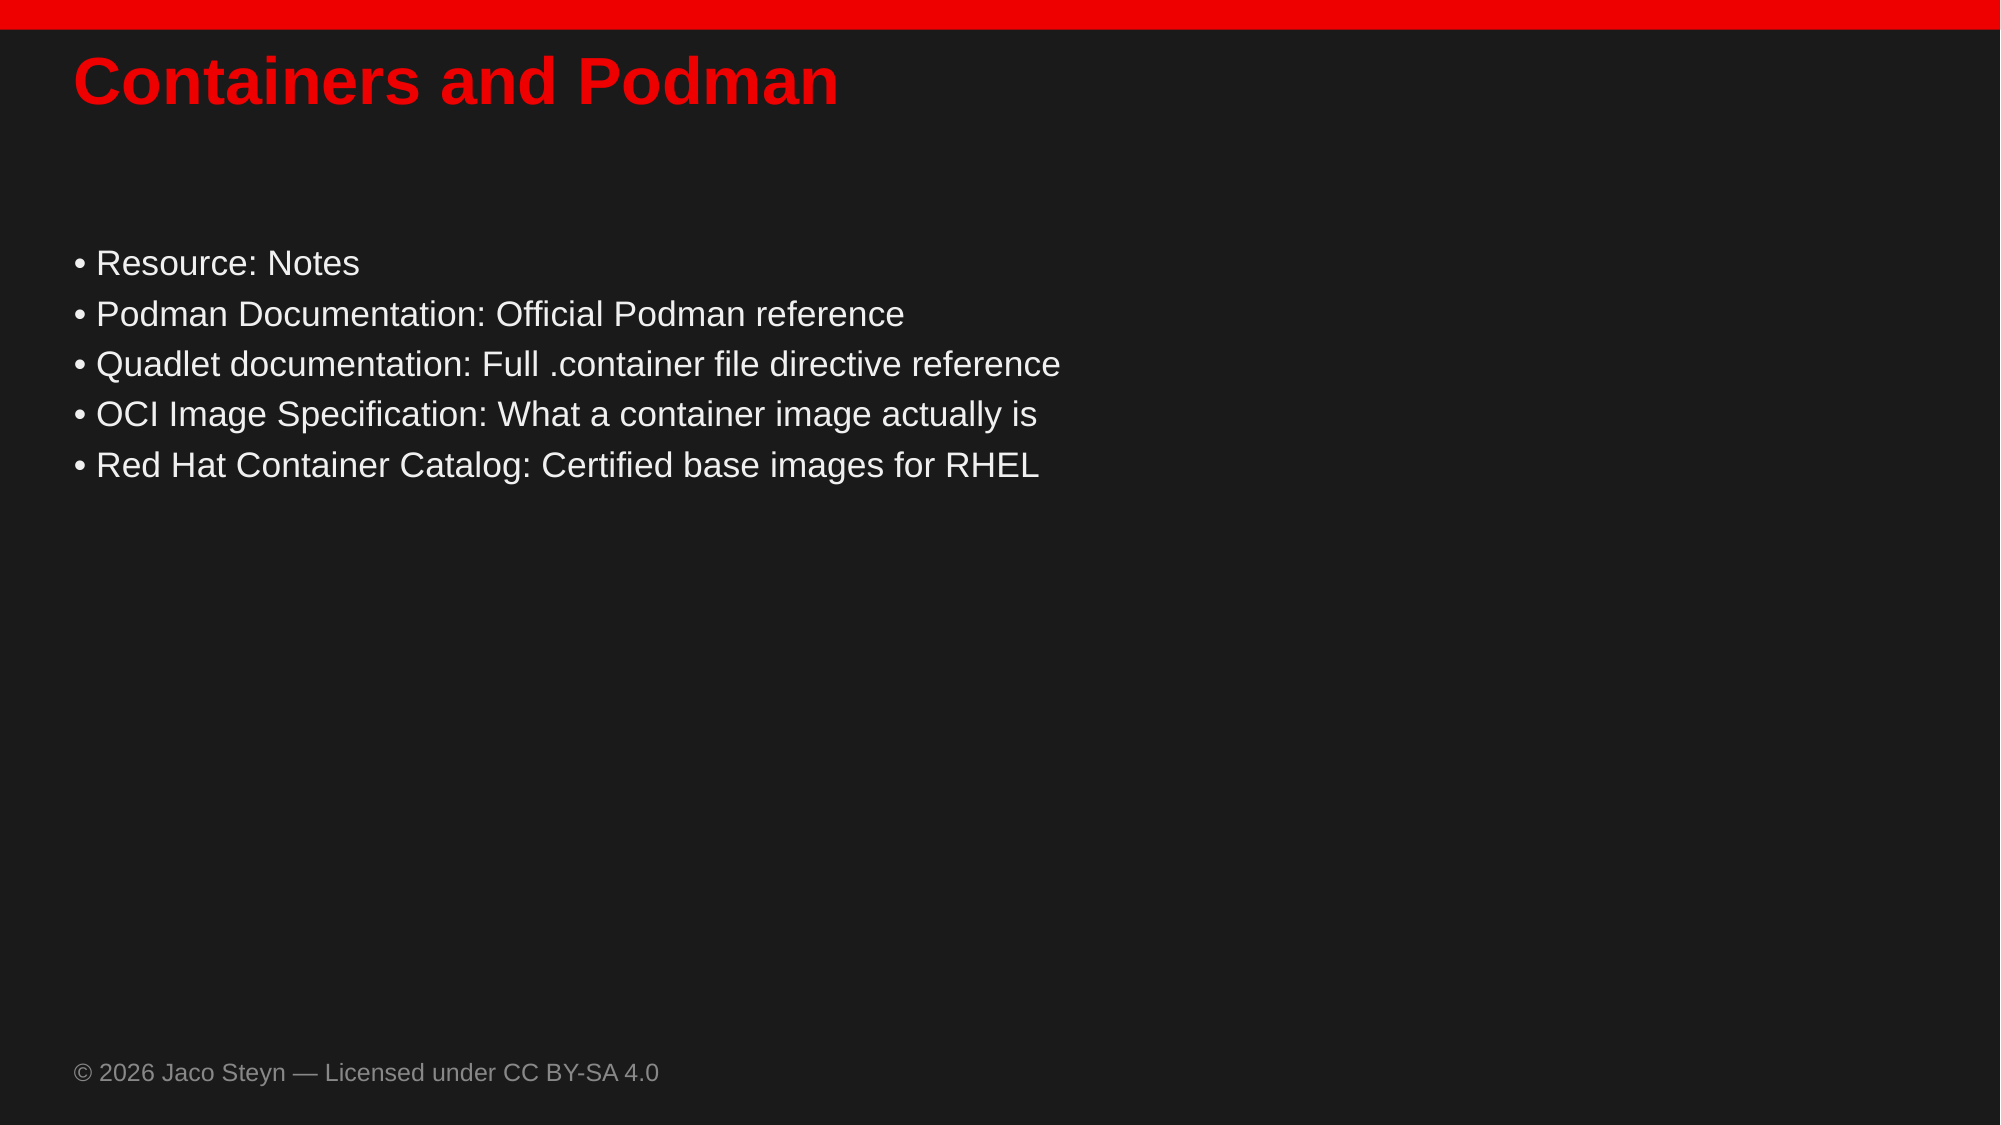

Containers and Podman
• Resource: Notes
• Podman Documentation: Official Podman reference
• Quadlet documentation: Full .container file directive reference
• OCI Image Specification: What a container image actually is
• Red Hat Container Catalog: Certified base images for RHEL
© 2026 Jaco Steyn — Licensed under CC BY-SA 4.0